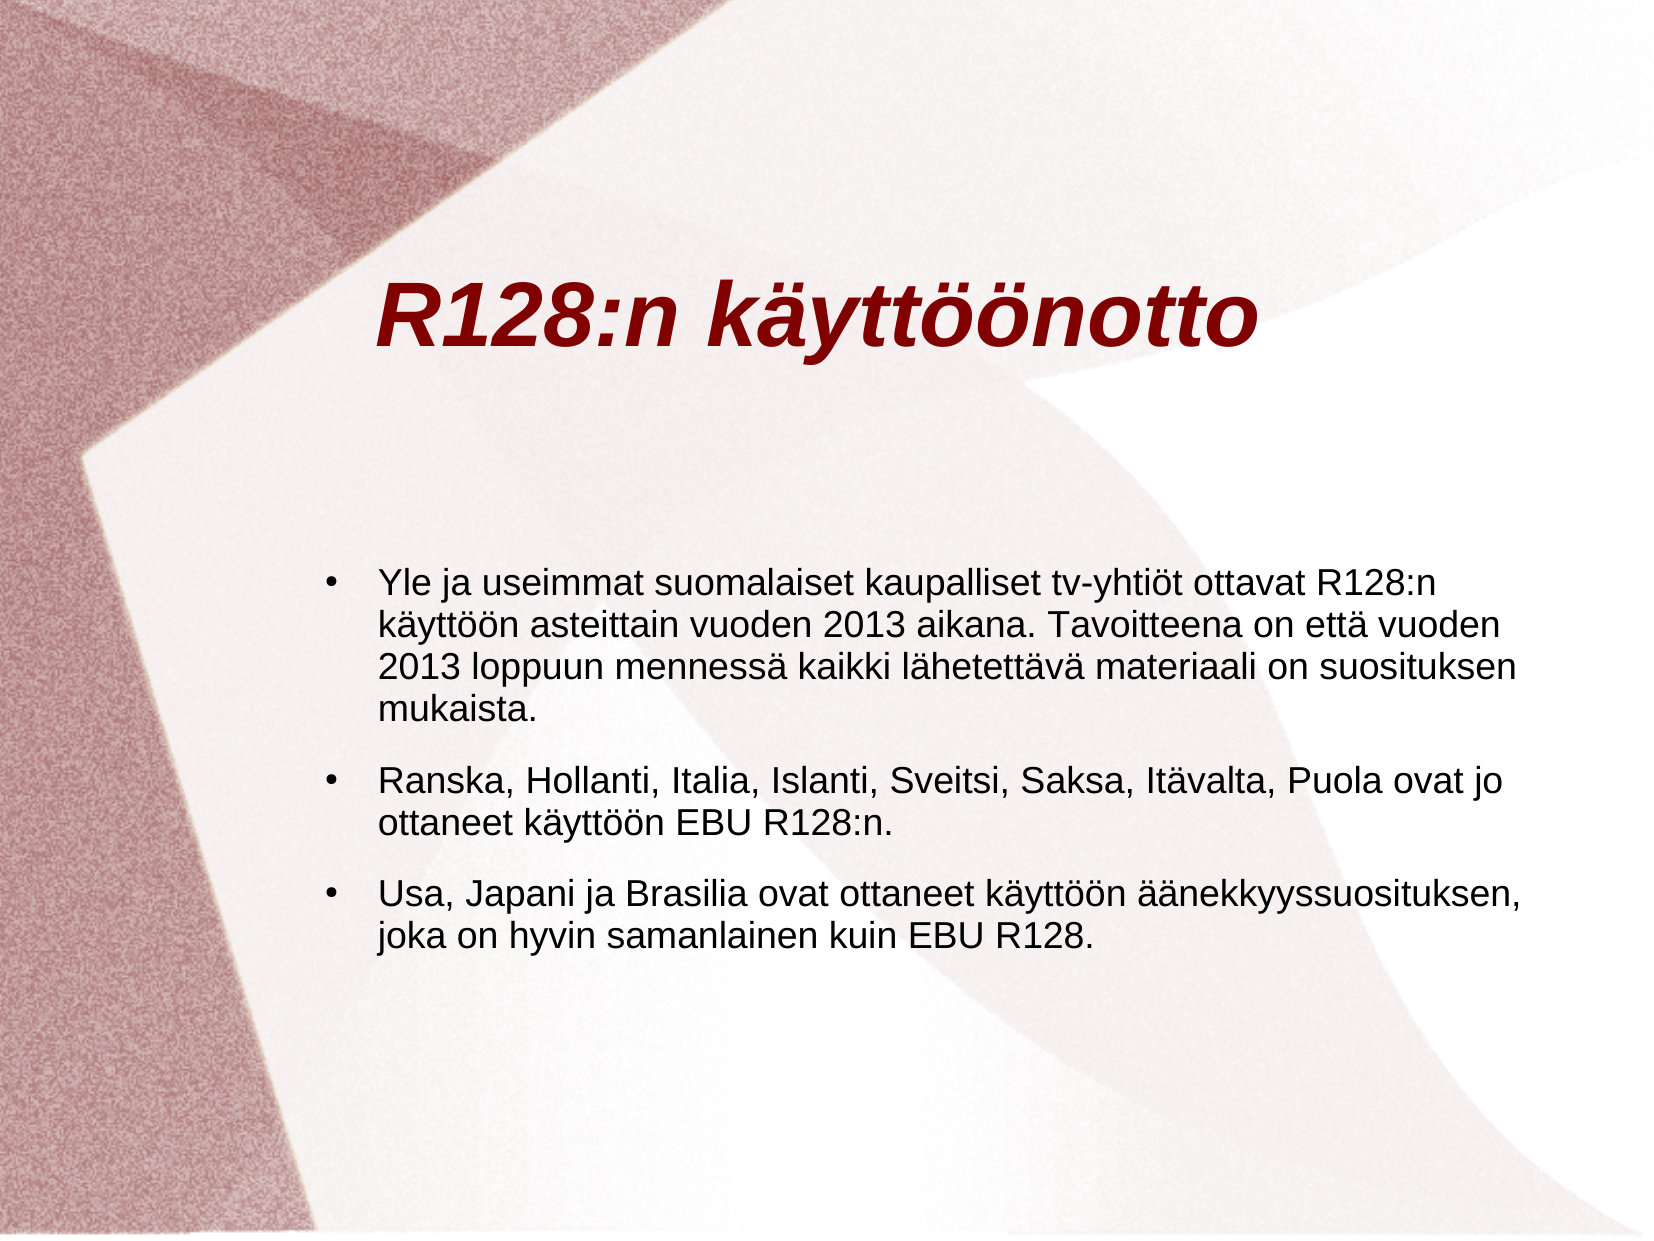

# R128:n käyttöönotto
Yle ja useimmat suomalaiset kaupalliset tv-yhtiöt ottavat R128:n käyttöön asteittain vuoden 2013 aikana. Tavoitteena on että vuoden 2013 loppuun mennessä kaikki lähetettävä materiaali on suosituksen mukaista.
Ranska, Hollanti, Italia, Islanti, Sveitsi, Saksa, Itävalta, Puola ovat jo ottaneet käyttöön EBU R128:n.
Usa, Japani ja Brasilia ovat ottaneet käyttöön äänekkyyssuosituksen, joka on hyvin samanlainen kuin EBU R128.